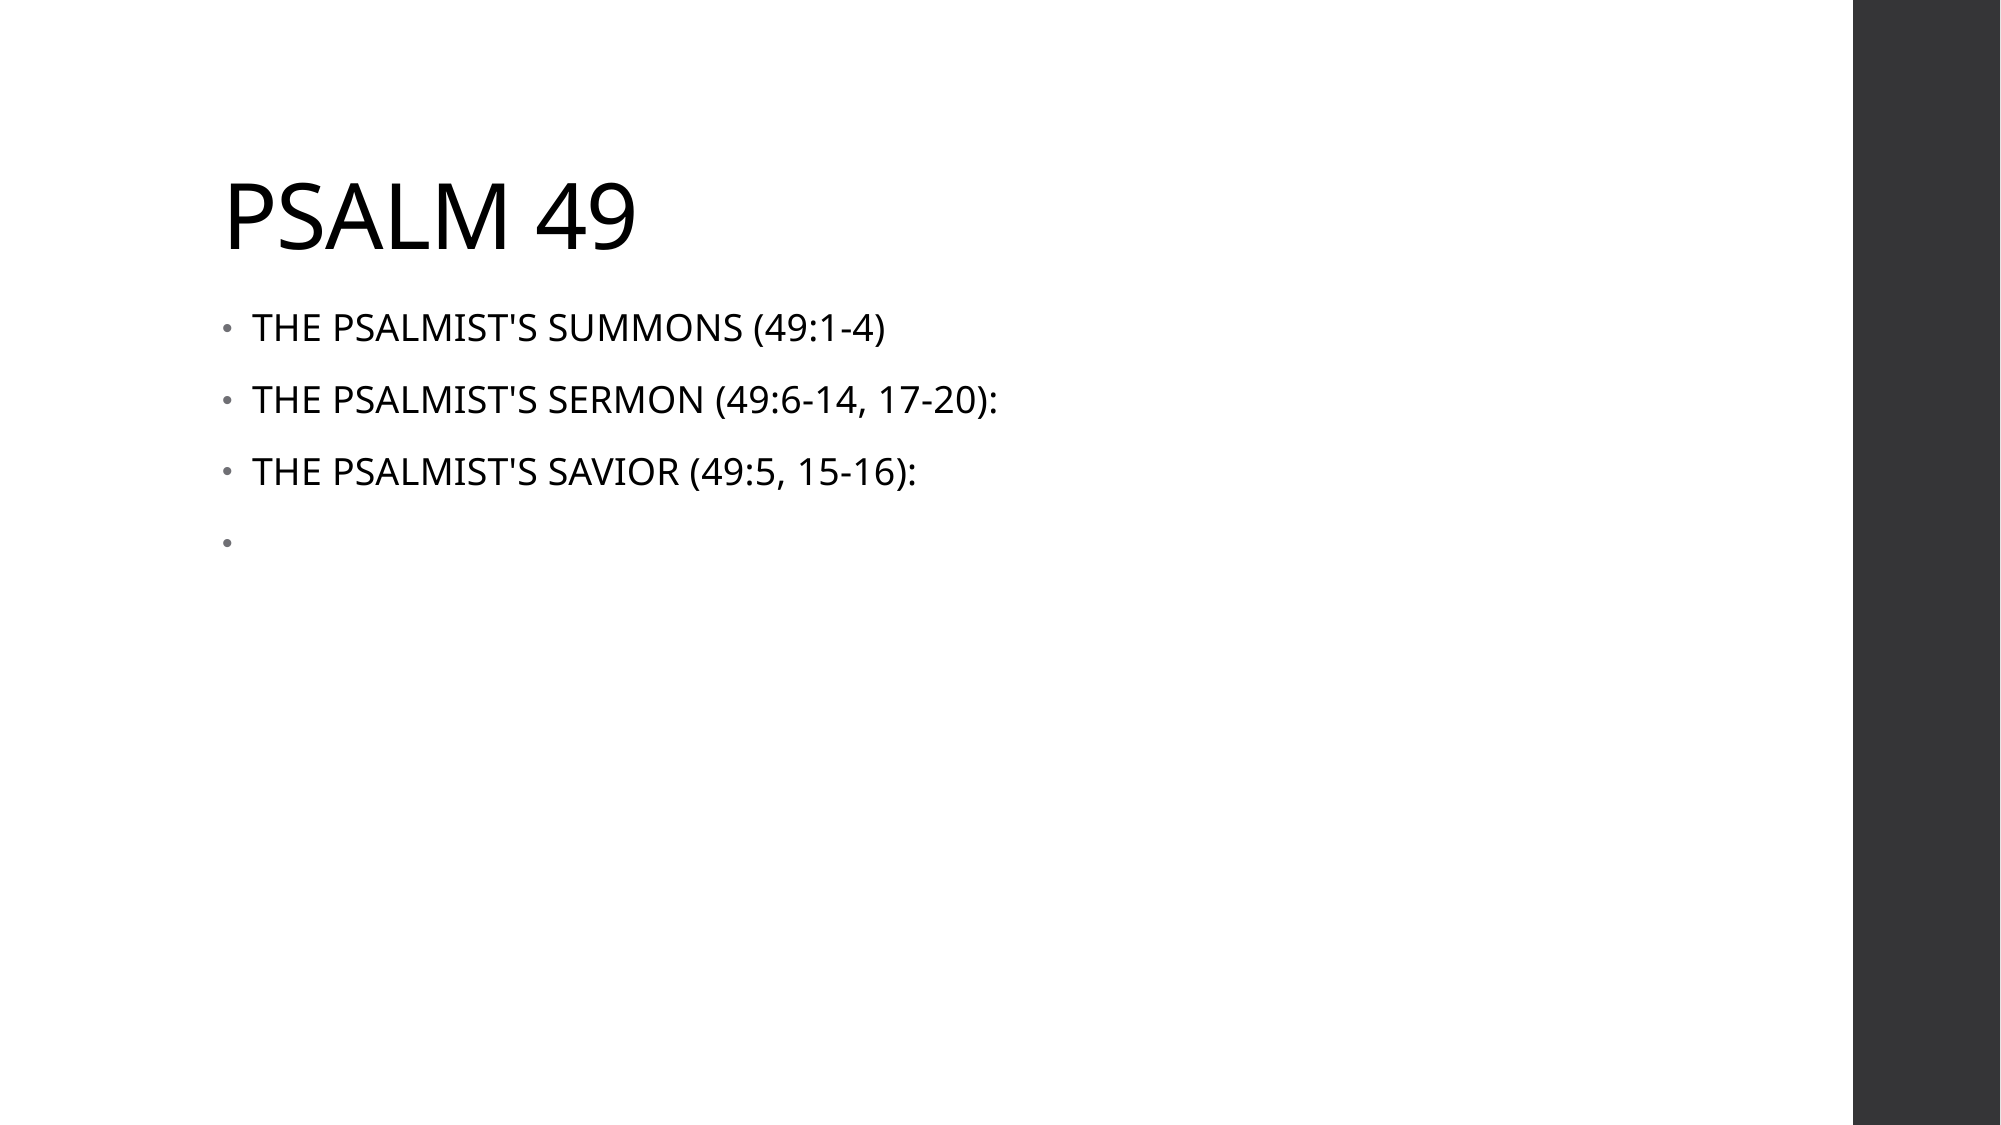

# PSALM 49
THE PSALMIST'S SUMMONS (49:1-4)
THE PSALMIST'S SERMON (49:6-14, 17-20):
THE PSALMIST'S SAVIOR (49:5, 15-16):